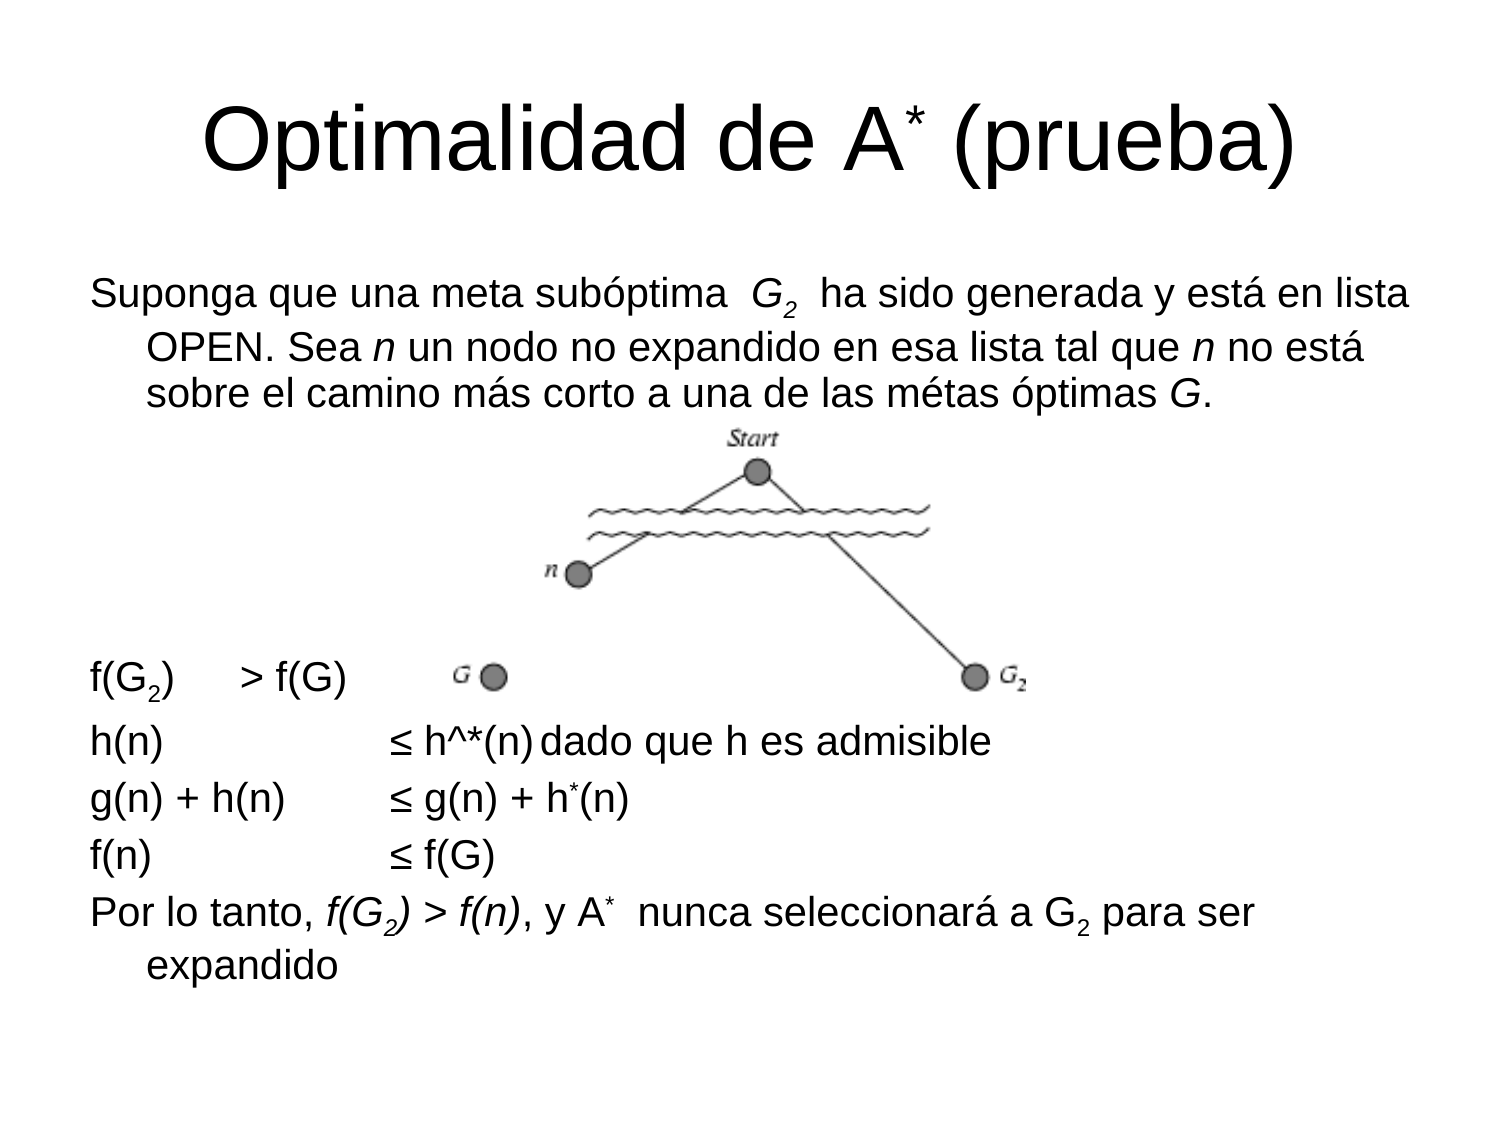

# Optimalidad de A* (prueba)
Suponga que una meta subóptima G2 ha sido generada y está en lista OPEN. Sea n un nodo no expandido en esa lista tal que n no está sobre el camino más corto a una de las métas óptimas G.
f(G2)	> f(G) 		por lo anterior
h(n)		≤ h^*(n)	dado que h es admisible
g(n) + h(n)	≤ g(n) + h*(n)
f(n) 		≤ f(G)
Por lo tanto, f(G2) > f(n), y A* nunca seleccionará a G2 para ser expandido